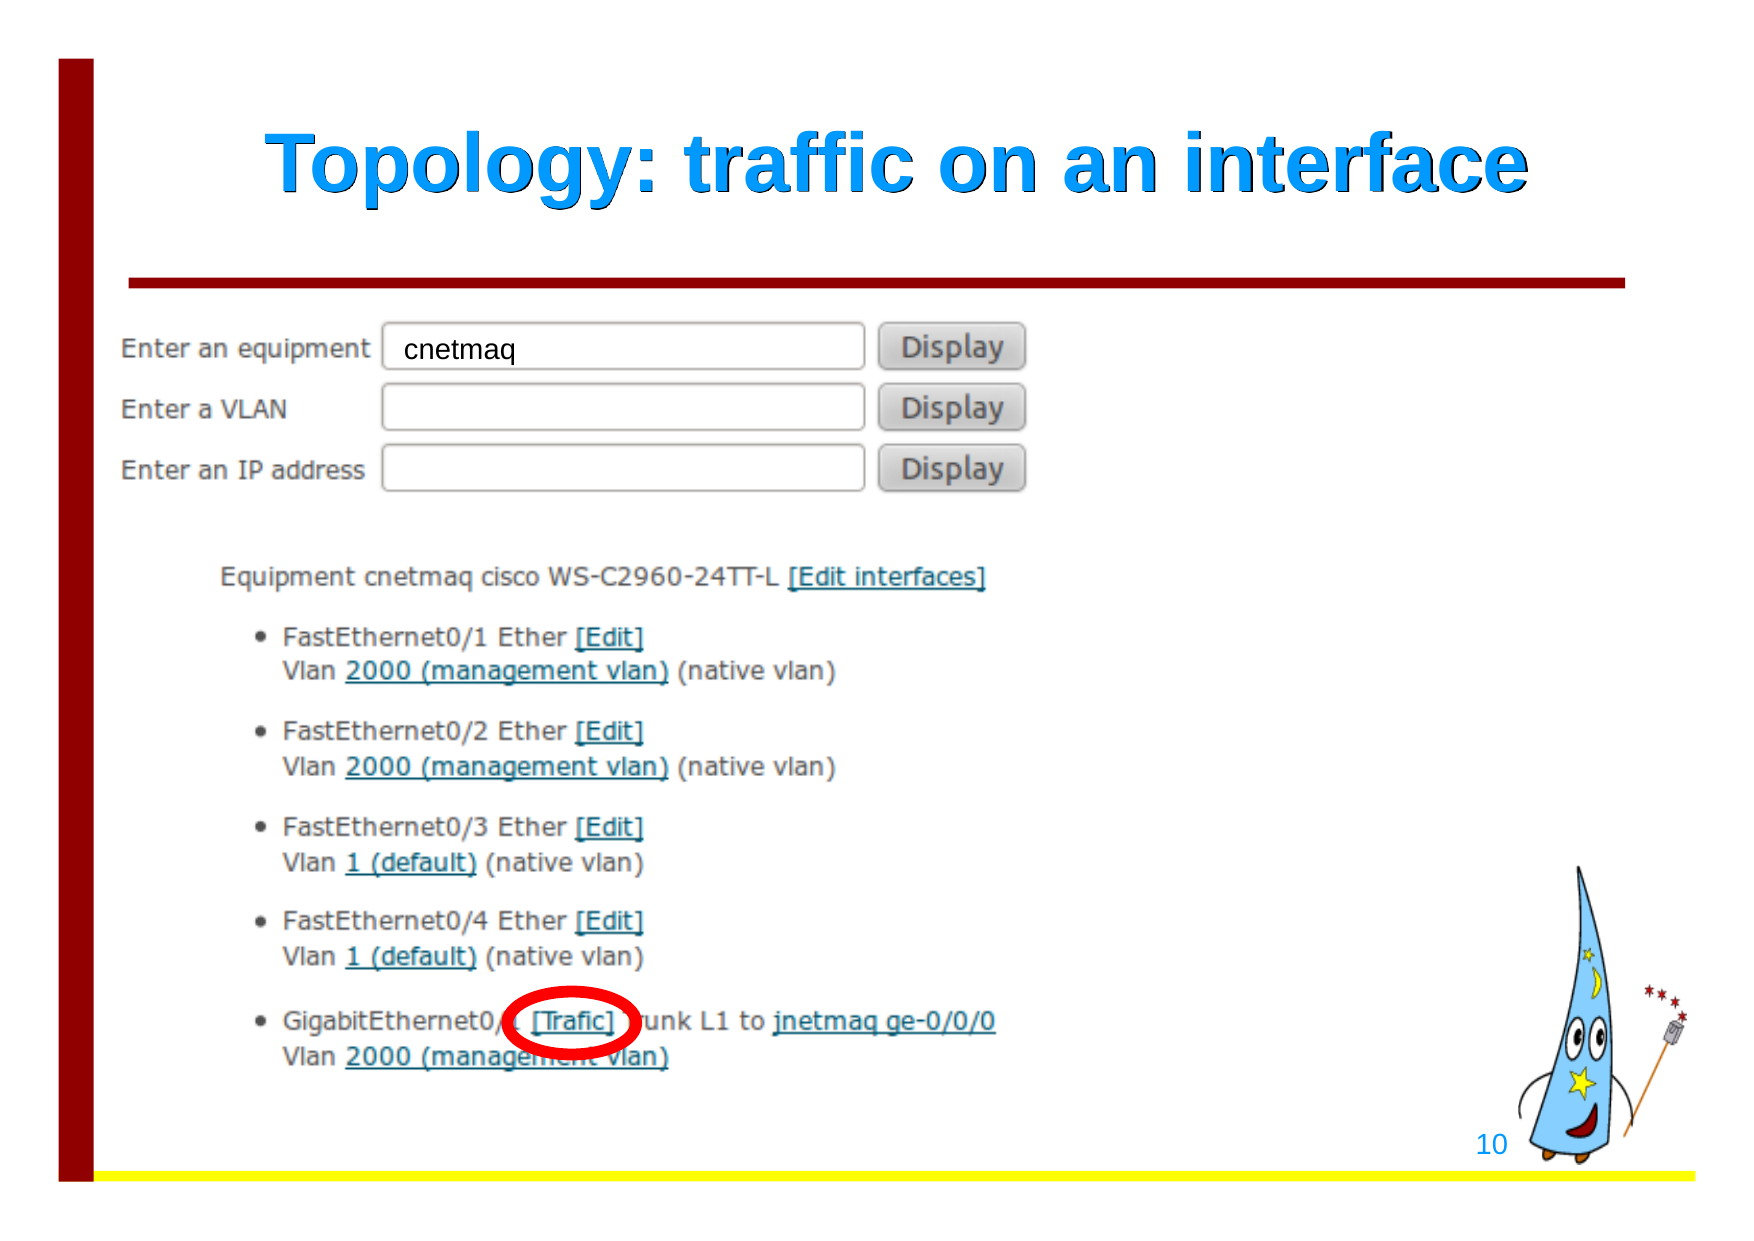

# Topology: traffic on an interface
cnetmaq
10